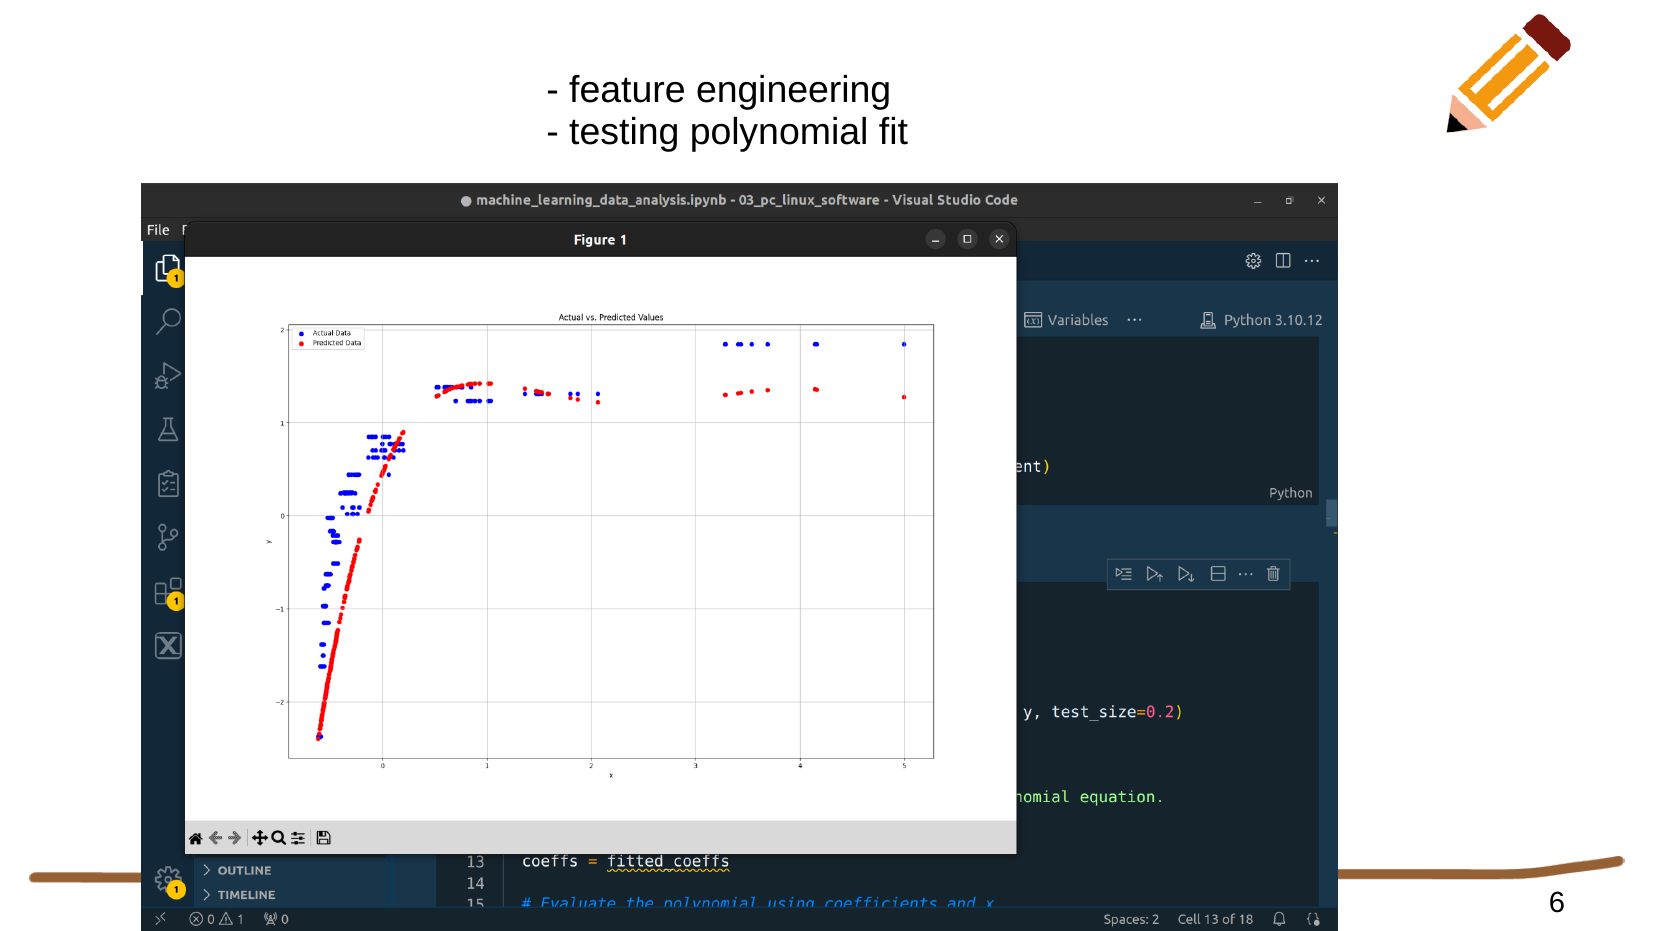

- feature engineering
- testing polynomial fit
6